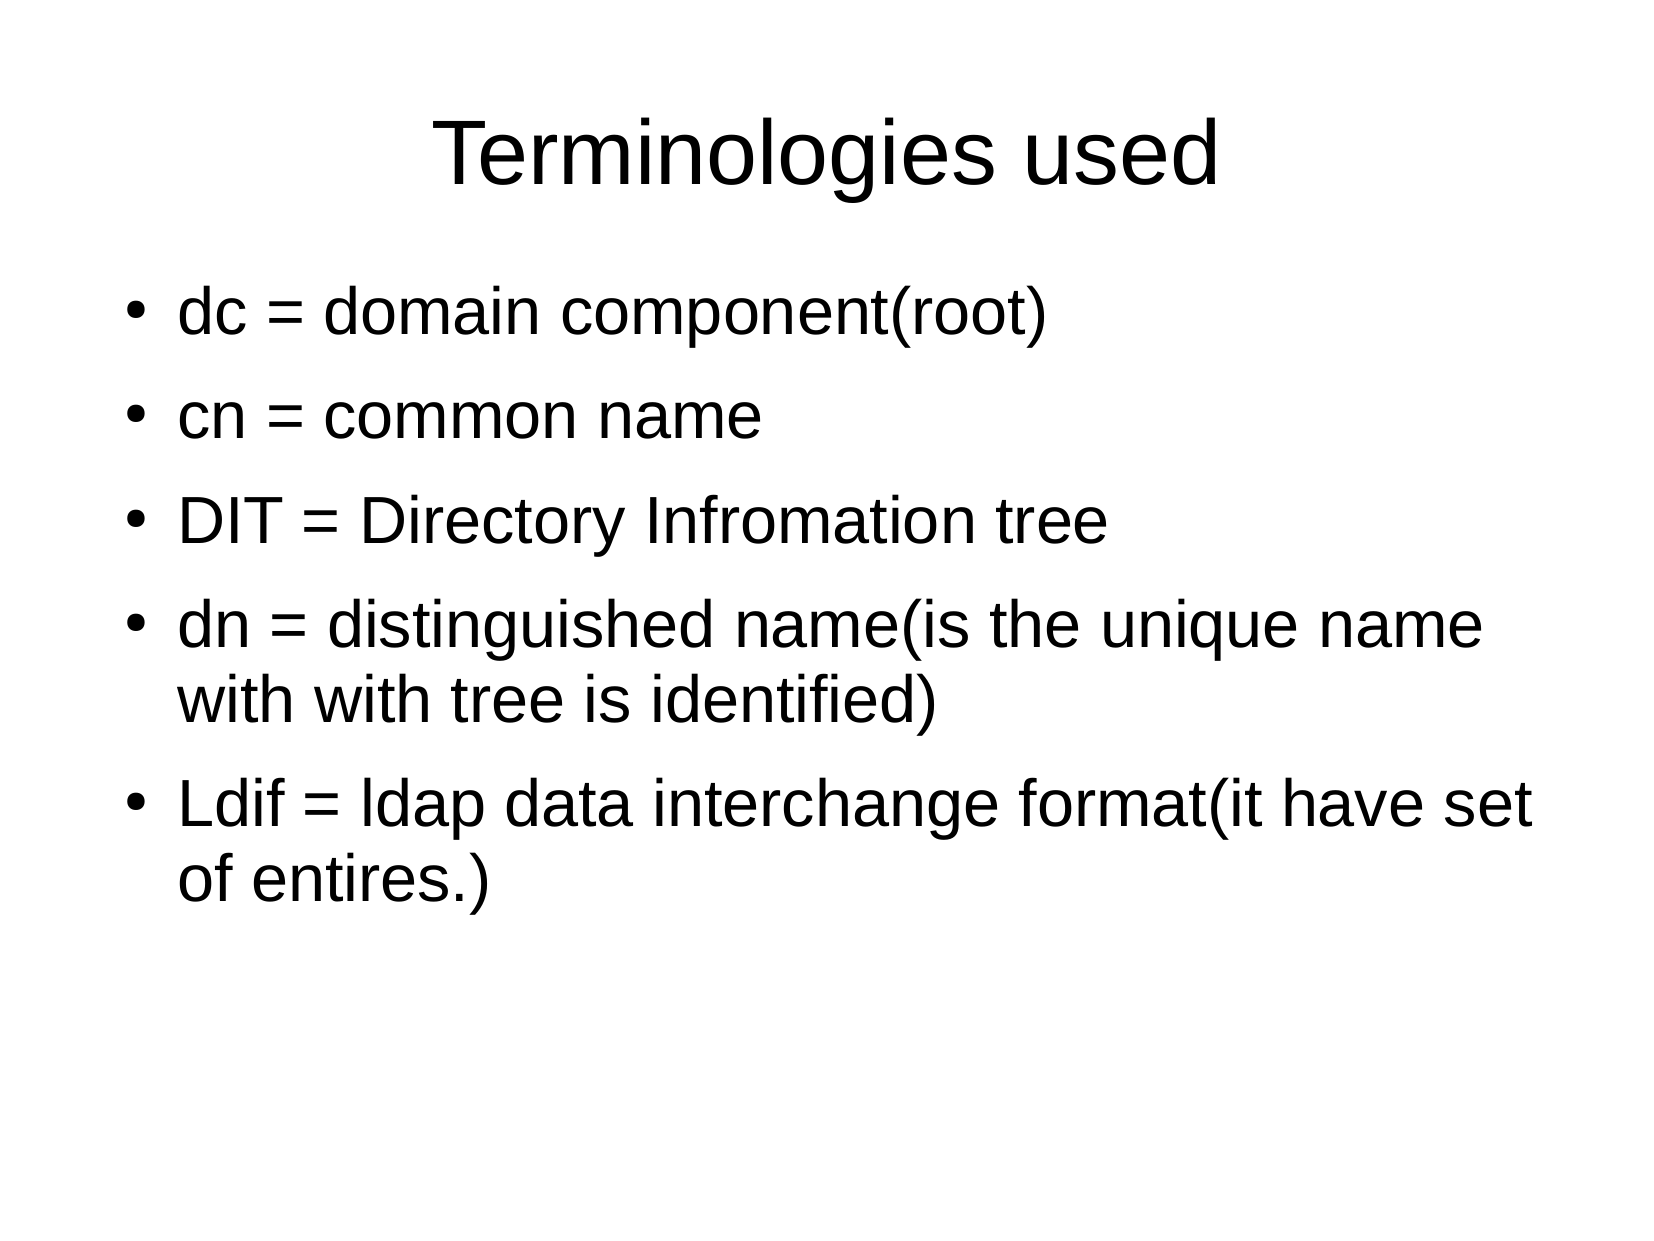

# Terminologies used
dc = domain component(root)
cn = common name
DIT = Directory Infromation tree
dn = distinguished name(is the unique name with with tree is identified)
Ldif = ldap data interchange format(it have set of entires.)